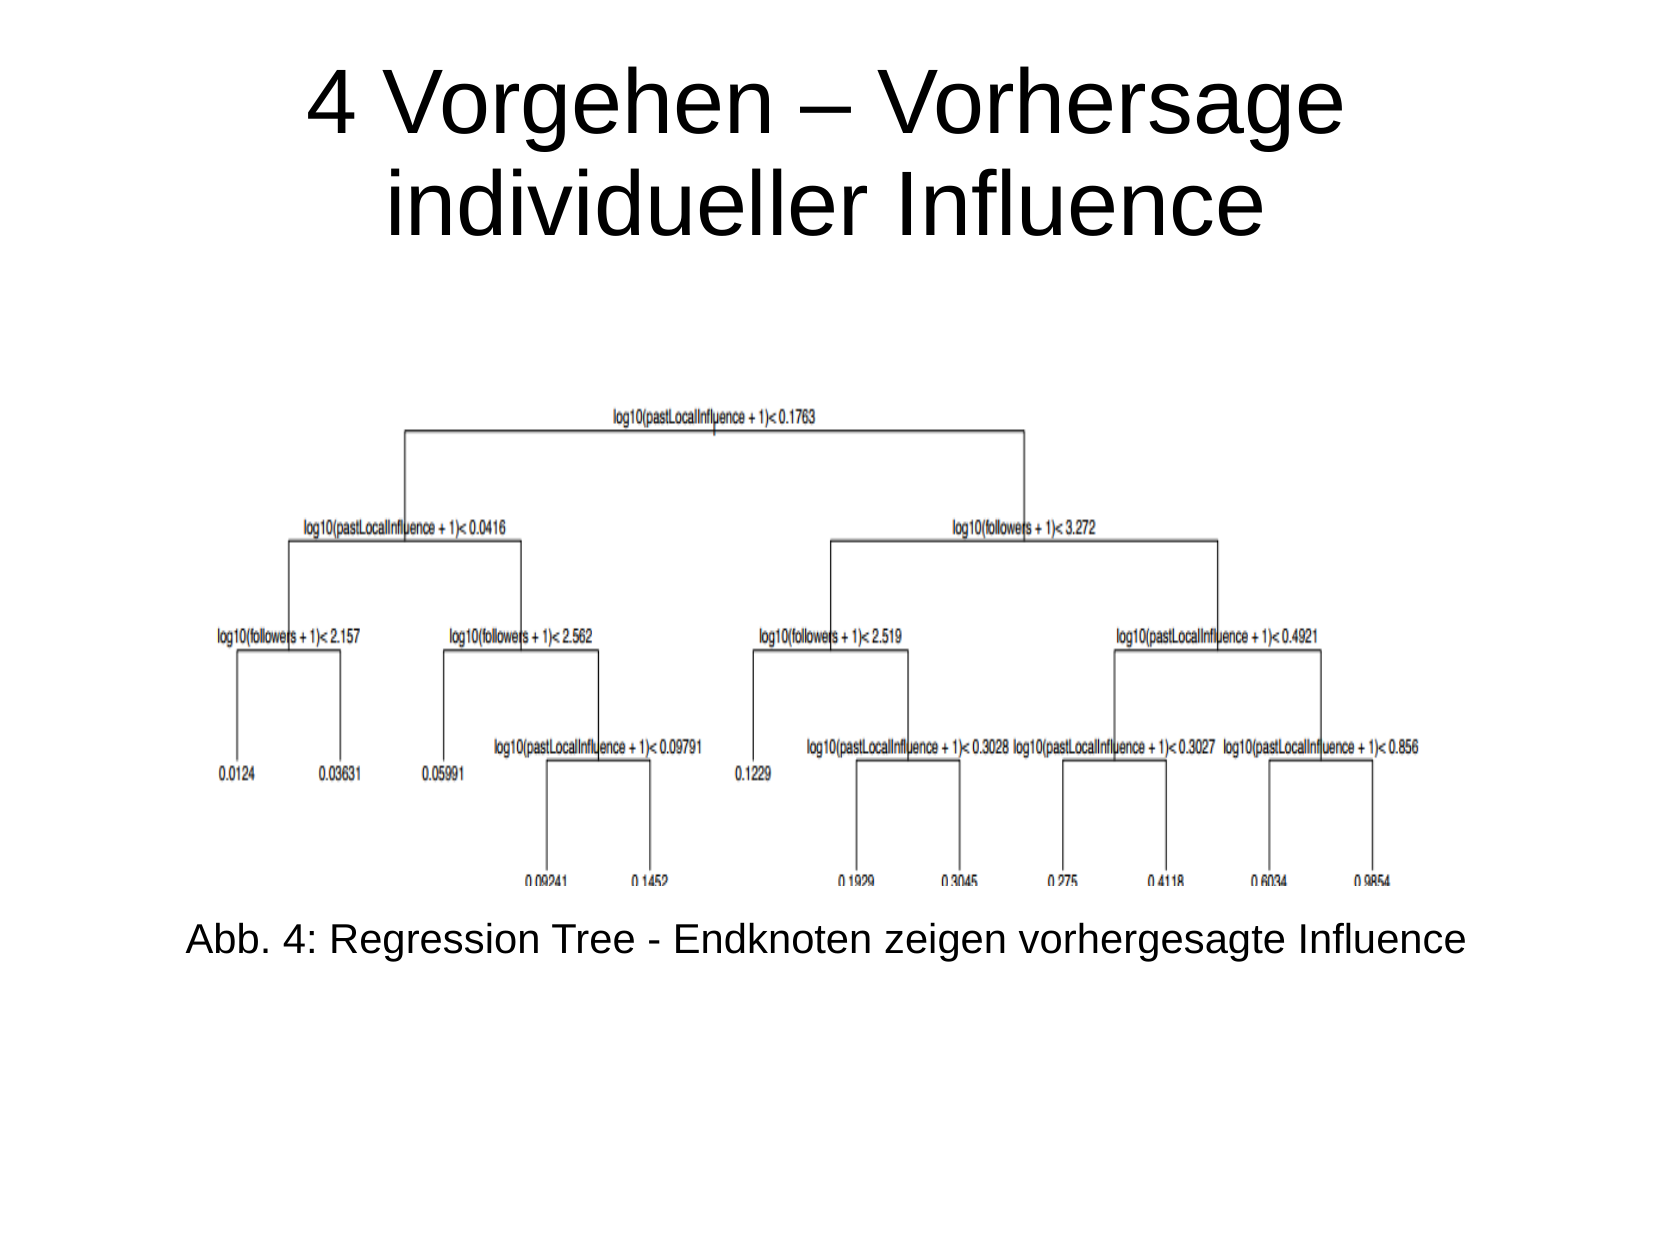

# 4 Vorgehen – Vorhersage individueller Influence
Abb. 4: Regression Tree - Endknoten zeigen vorhergesagte Influence